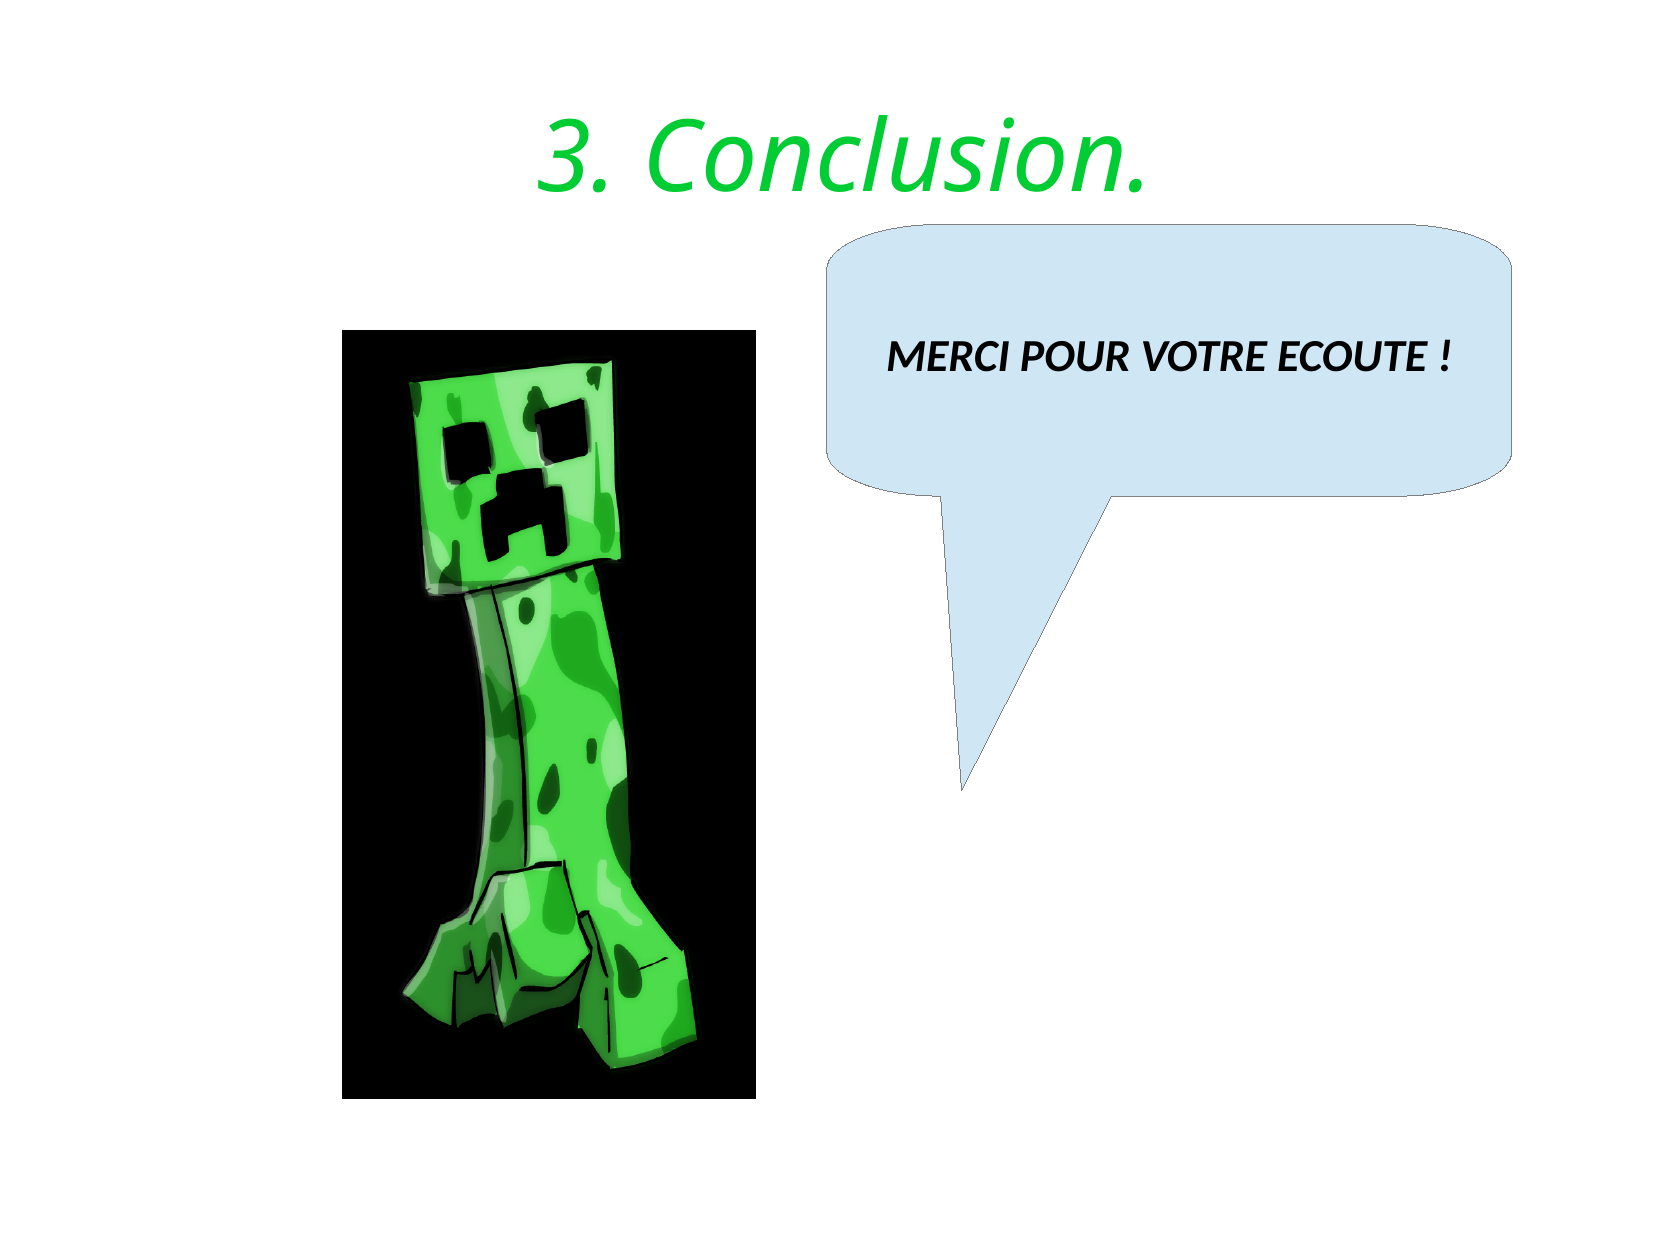

# 3. Conclusion.
MERCI POUR VOTRE ECOUTE !